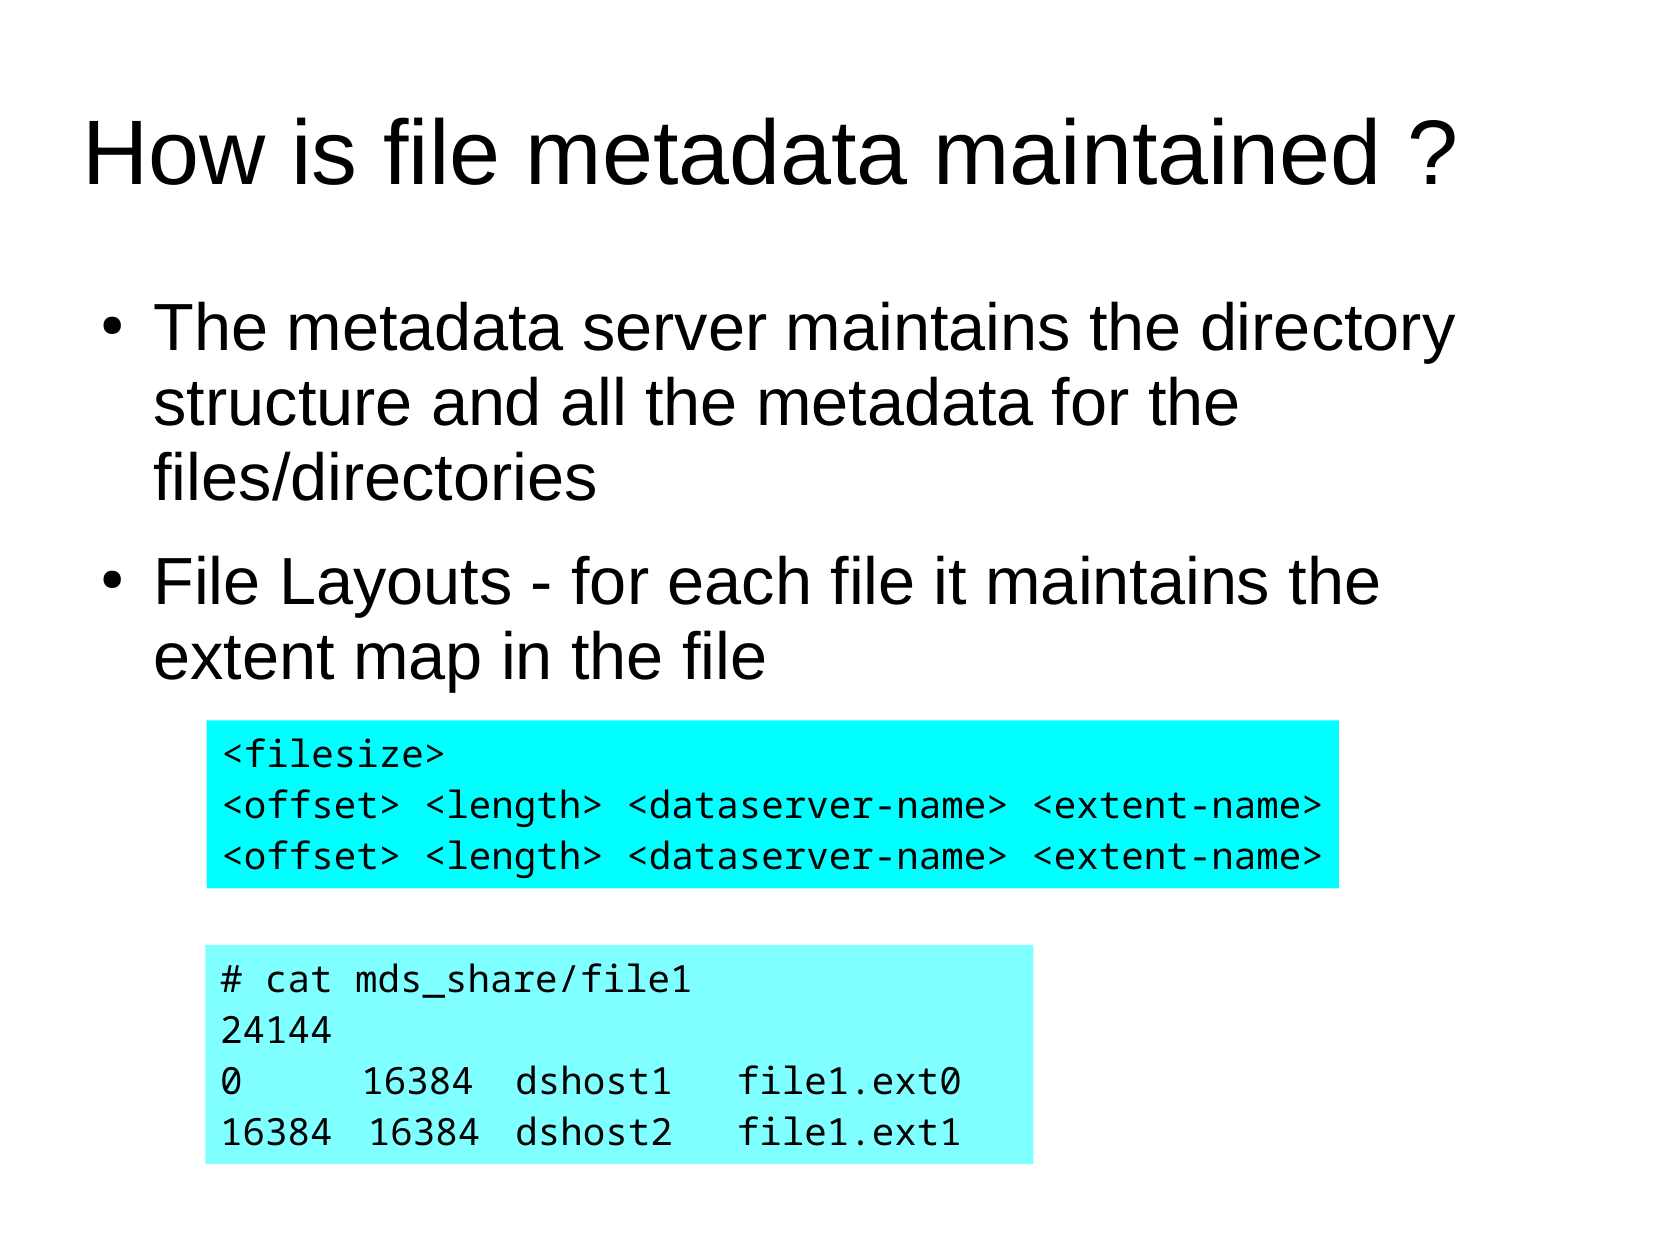

# How is file metadata maintained ?
The metadata server maintains the directory structure and all the metadata for the files/directories
File Layouts - for each file it maintains the extent map in the file
<filesize>
<offset> <length> <dataserver-name> <extent-name>
<offset> <length> <dataserver-name> <extent-name>
# cat mds_share/file1
24144
0	 16384	dshost1	file1.ext0
16384	16384	dshost2	file1.ext1